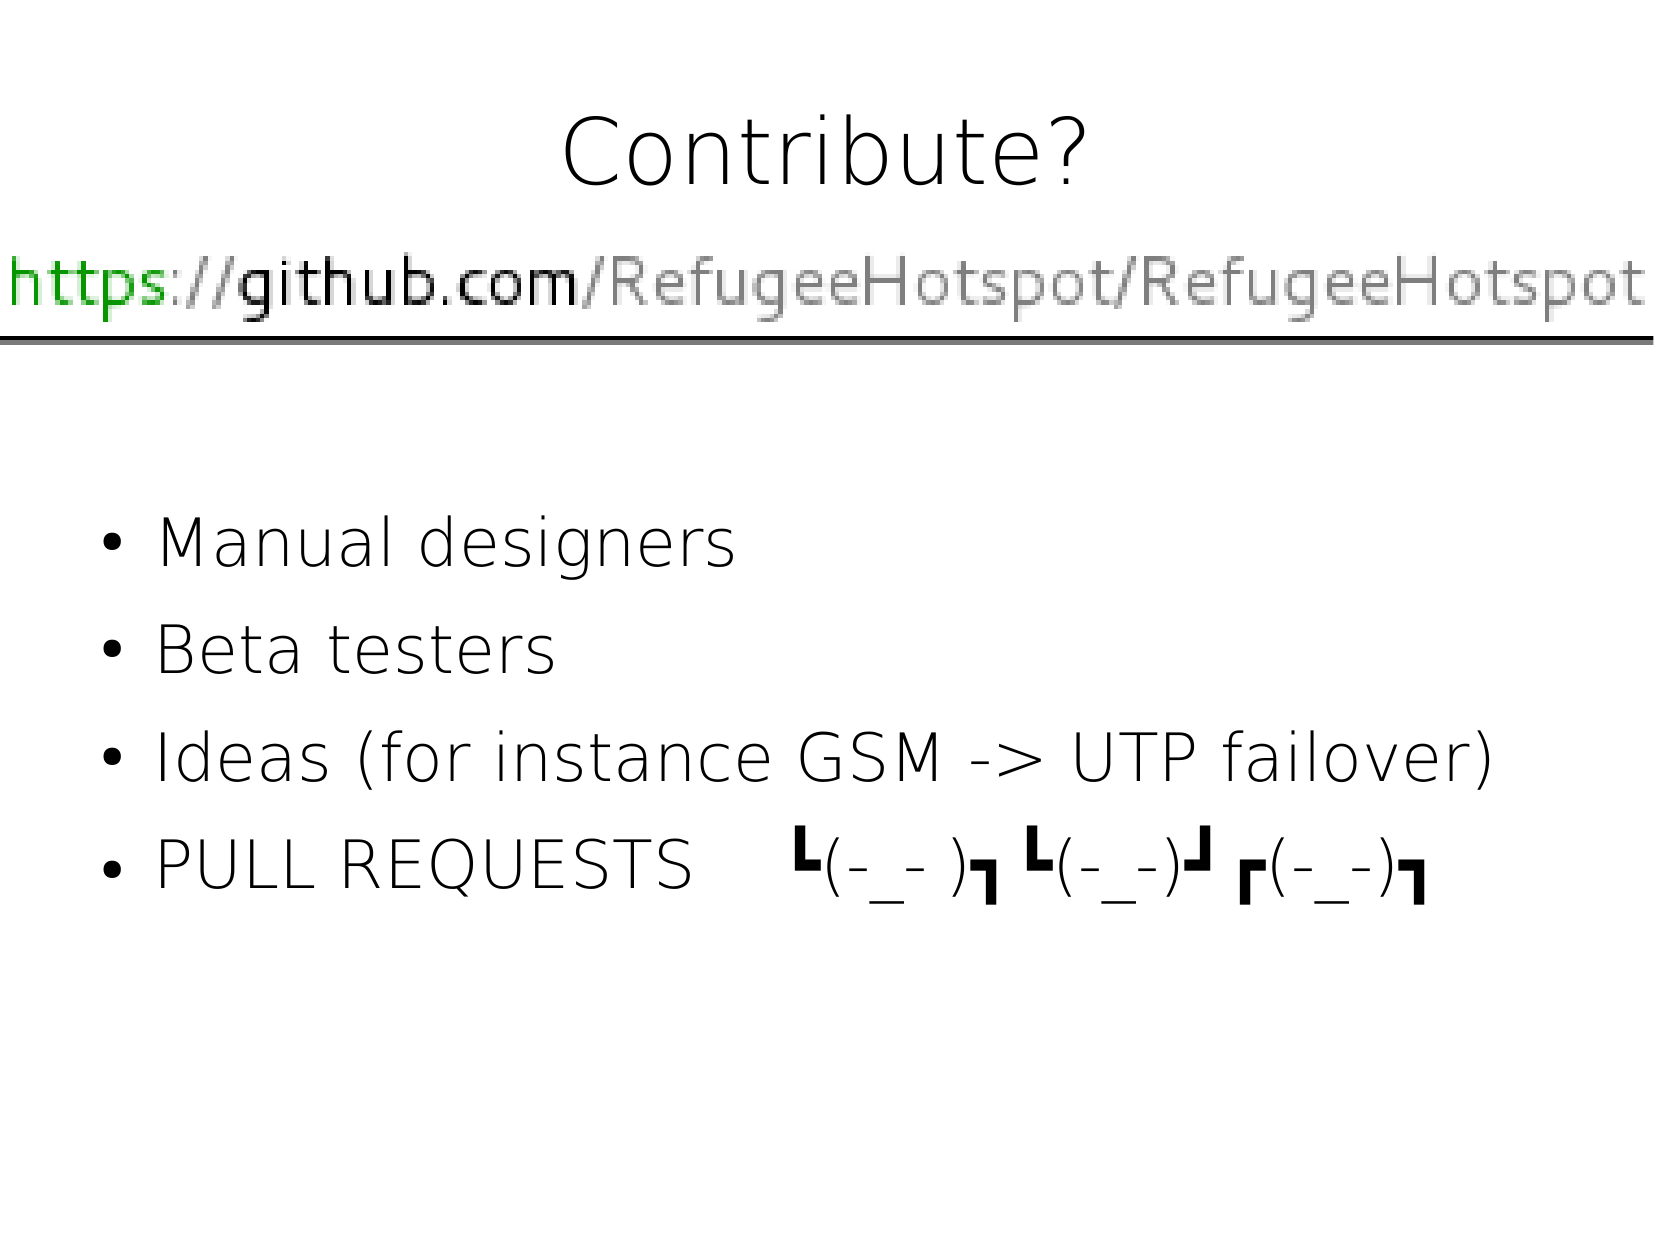

# Contribute?
Manual designers
Beta testers
Ideas (for instance GSM -> UTP failover)
PULL REQUESTS ┗(-_-﻿ )┓┗(-_-)┛┏(-_-)┓